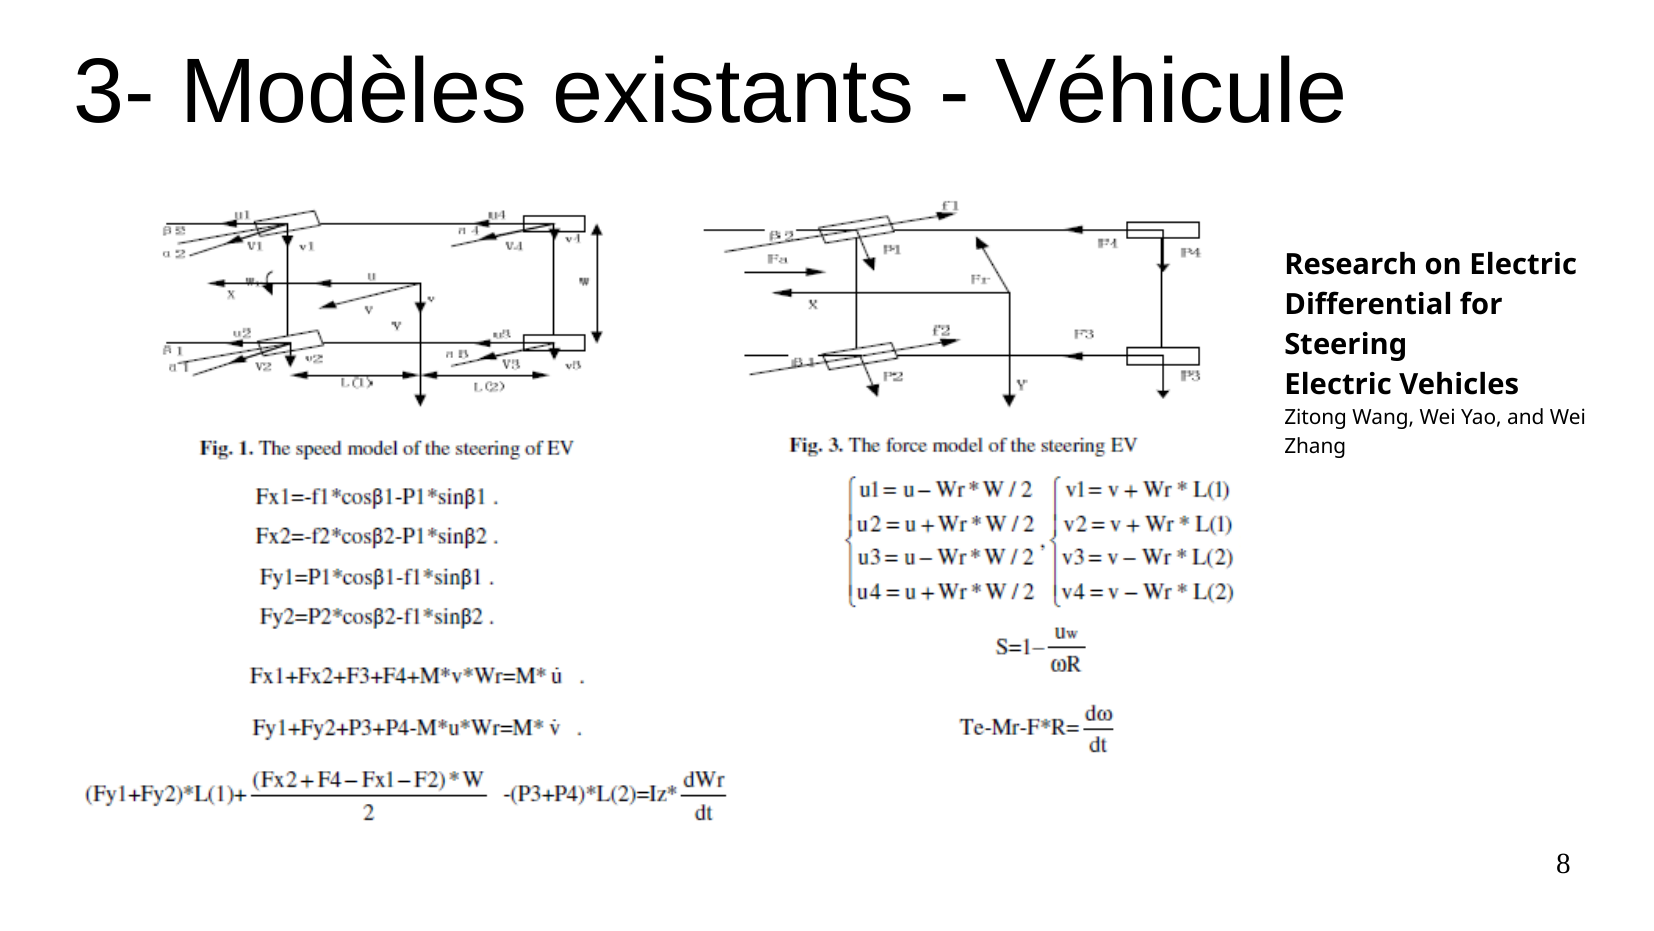

3- Modèles existants - Véhicule
Research on Electric Differential for Steering
Electric Vehicles
Zitong Wang, Wei Yao, and Wei Zhang
#
8